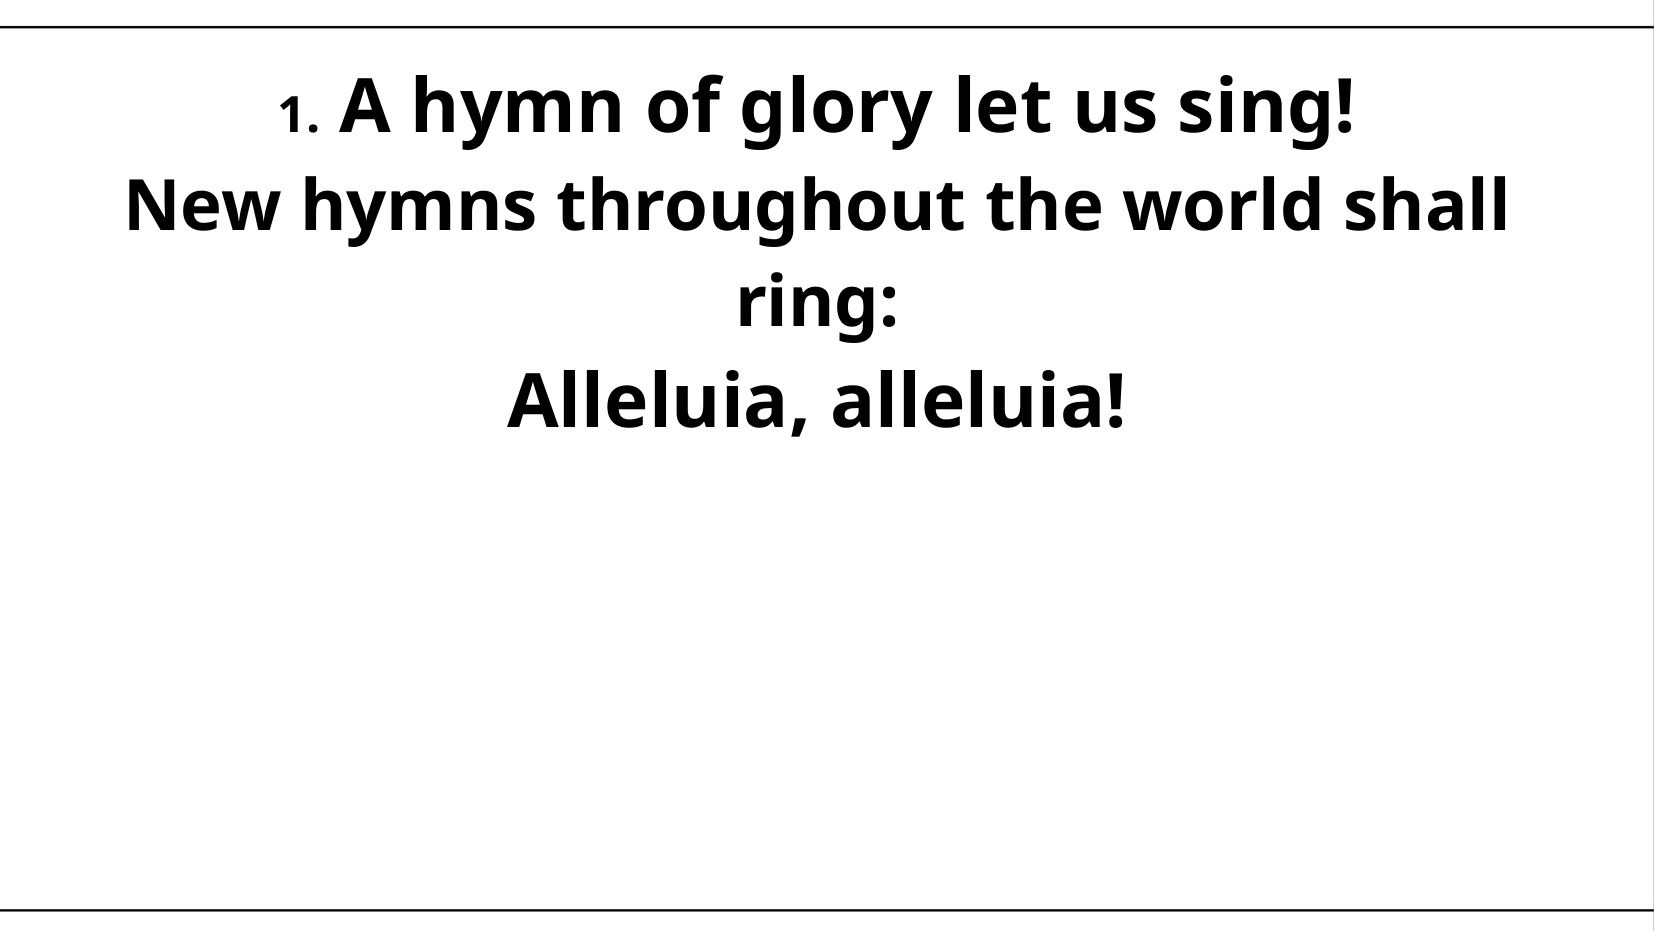

1. A hymn of glory let us sing!
New hymns throughout the world shall ring:
Alleluia, alleluia!